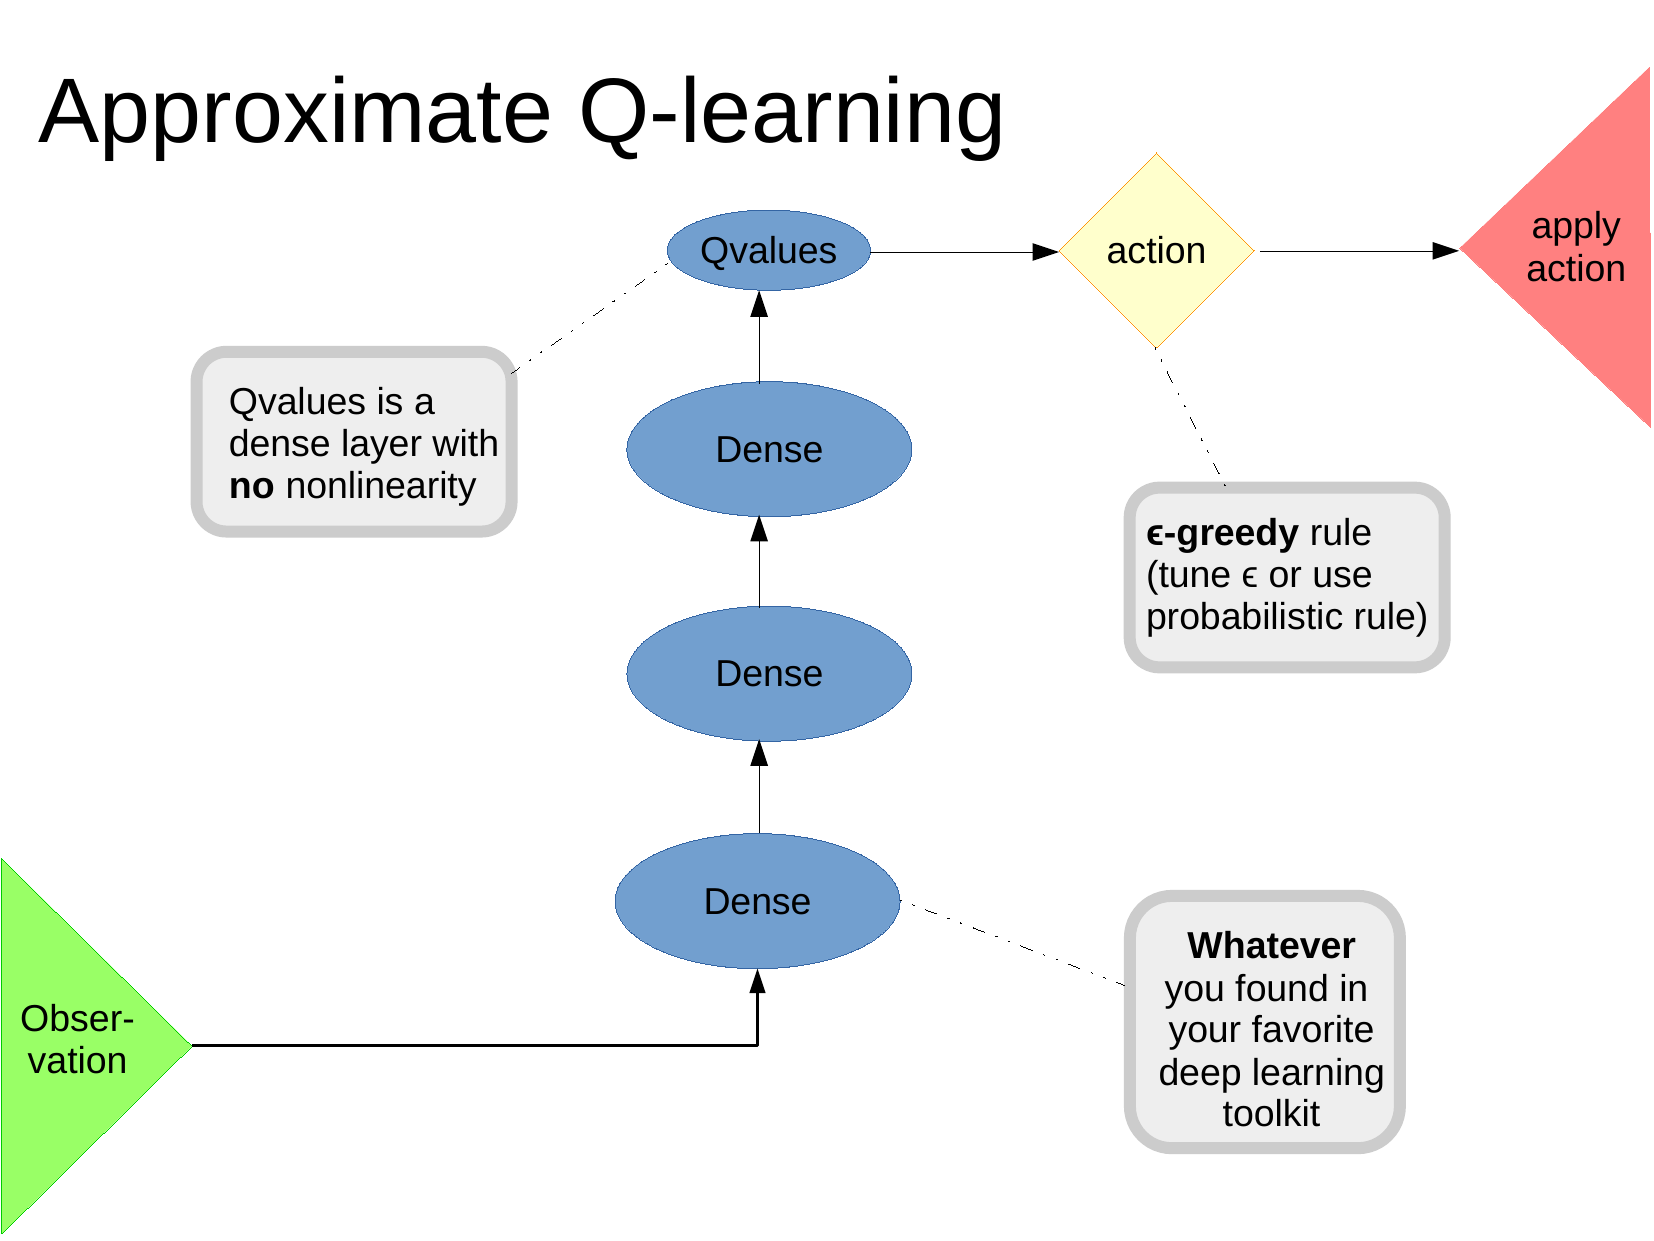

Approximate Q-learning
action
apply
action
Qvalues
Qvalues is a dense layer with no nonlinearity
Dense
ϵ-greedy rule
(tune ϵ or use probabilistic rule)
Dense
Dense
Whatever you found in your favorite
deep learning
toolkit
Obser-
vation